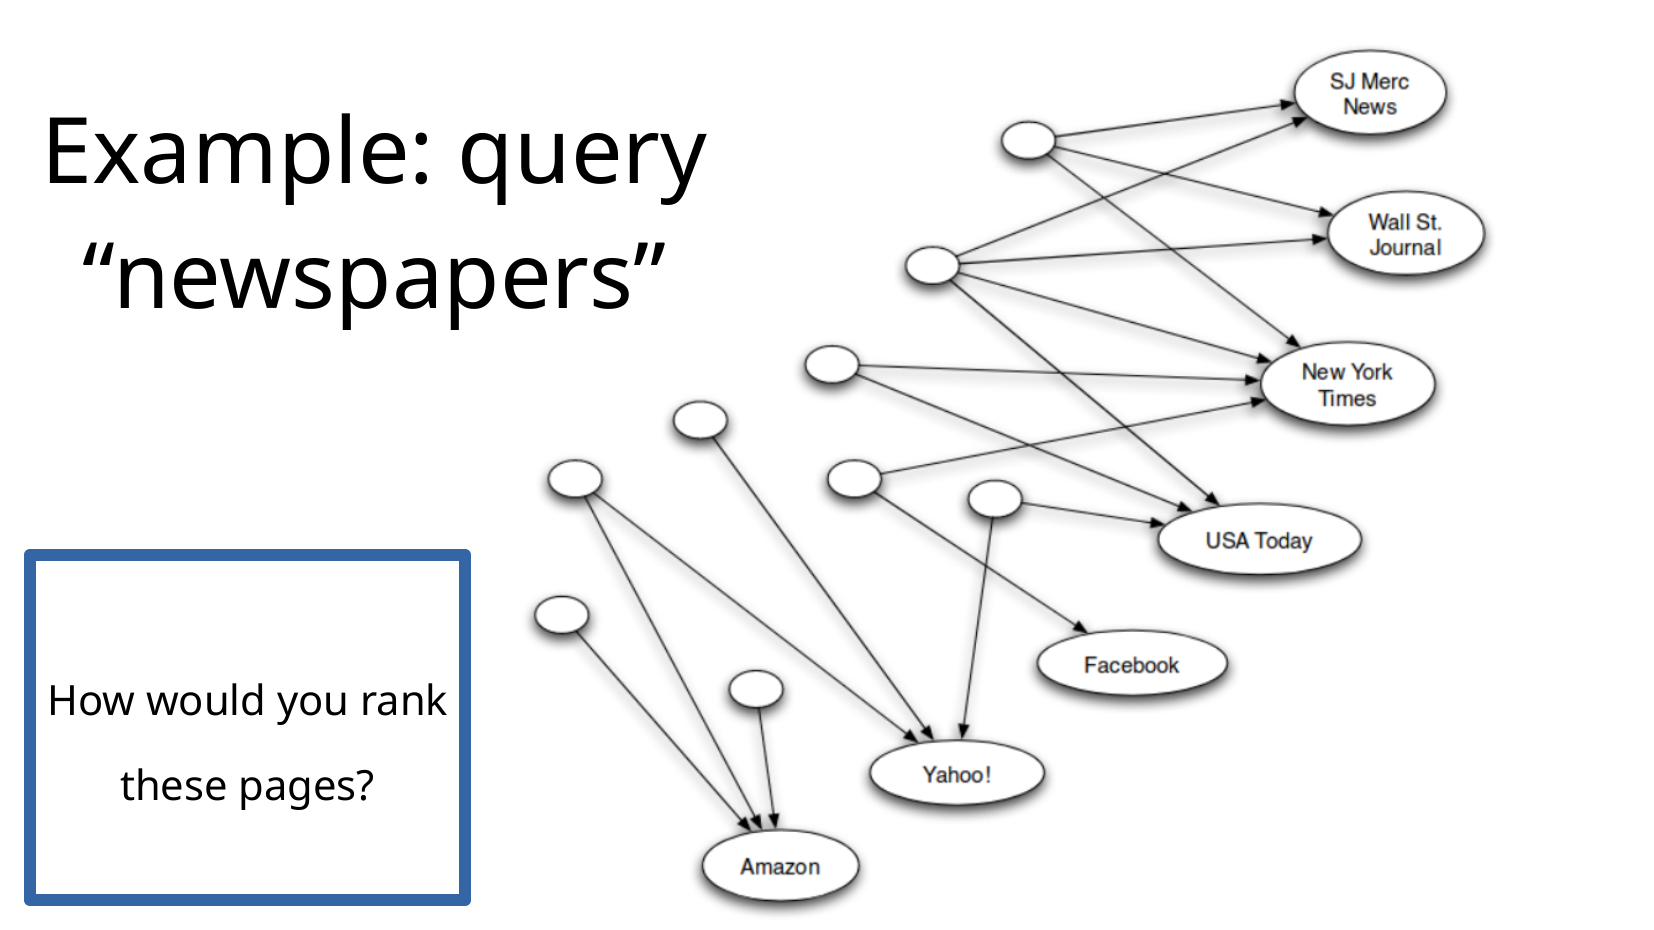

# Example: query “newspapers”
How would you rank
these pages?
12